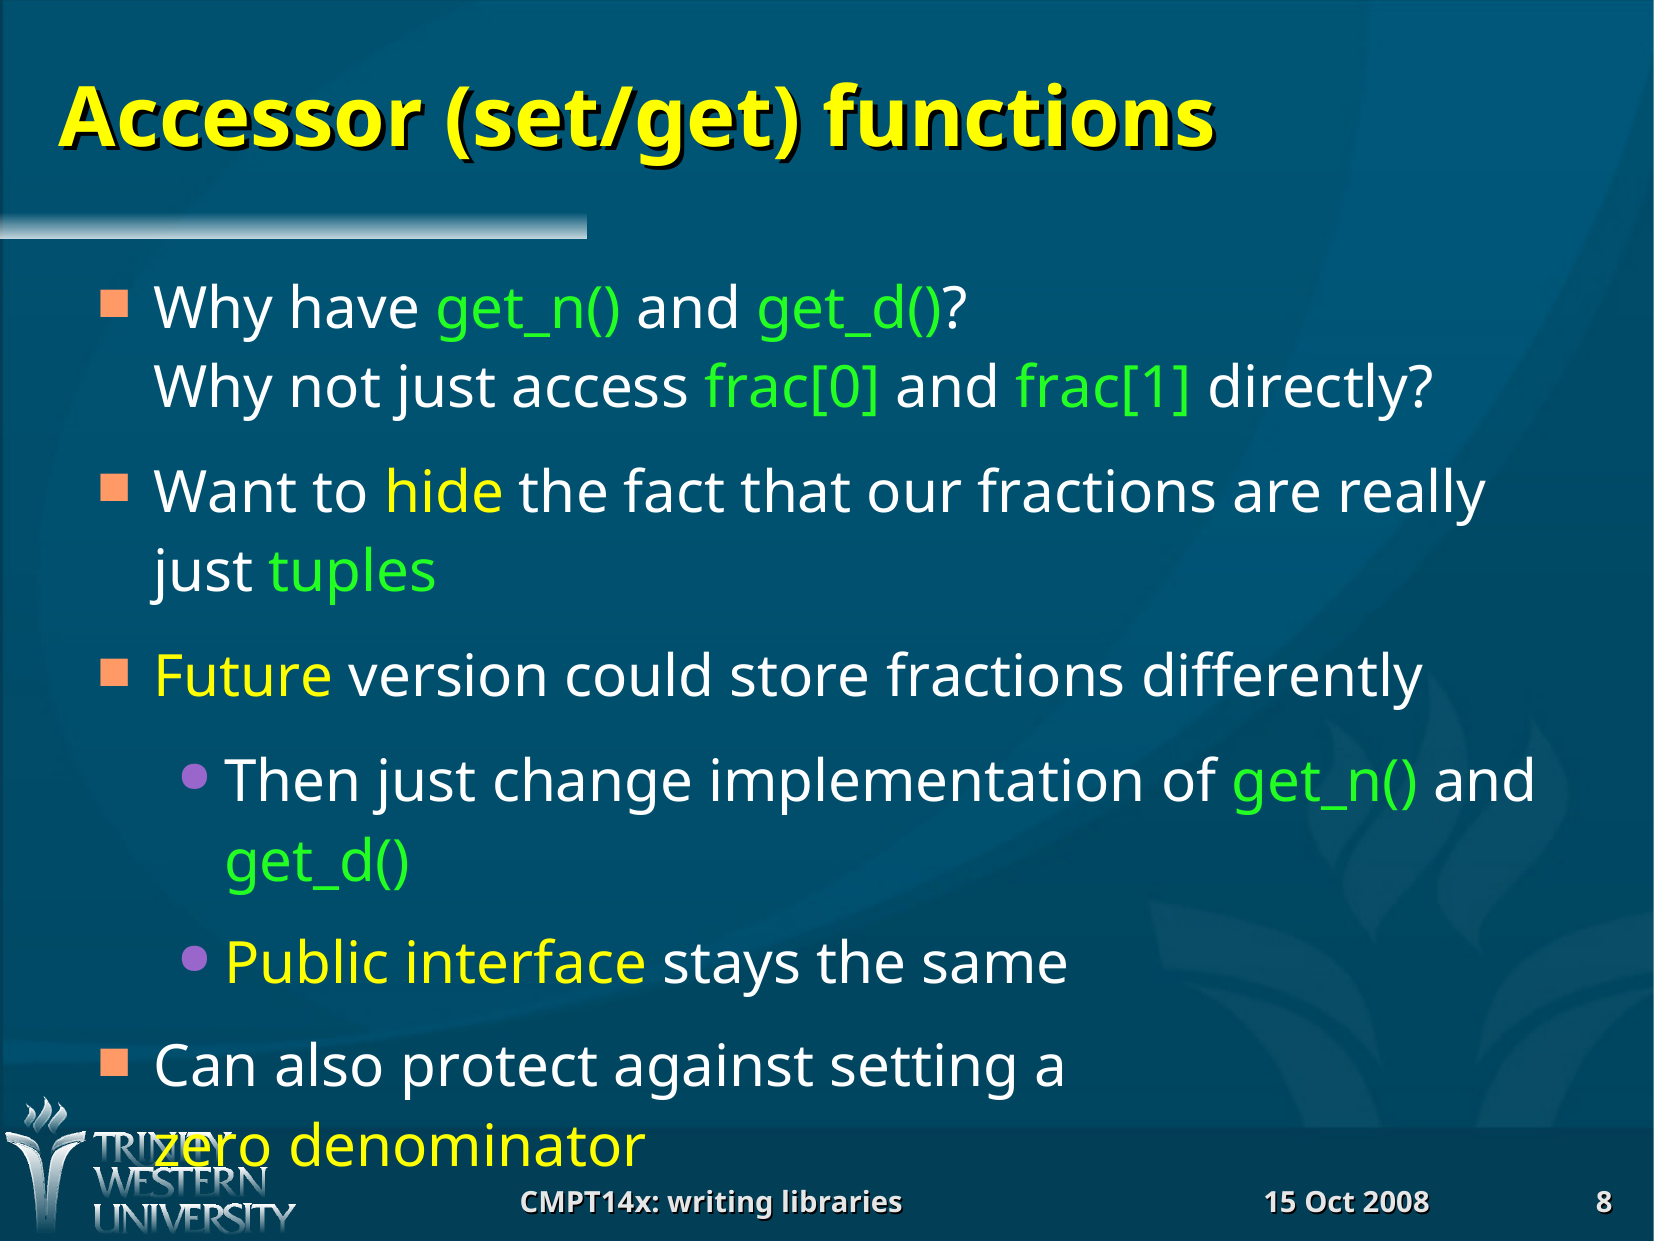

# Accessor (set/get) functions
Why have get_n() and get_d()?
Why not just access frac[0] and frac[1] directly?
Want to hide the fact that our fractions are really just tuples
Future version could store fractions differently
Then just change implementation of get_n() and get_d()
Public interface stays the same
Can also protect against setting a
zero denominator
CMPT14x: writing libraries
15 Oct 2008
8